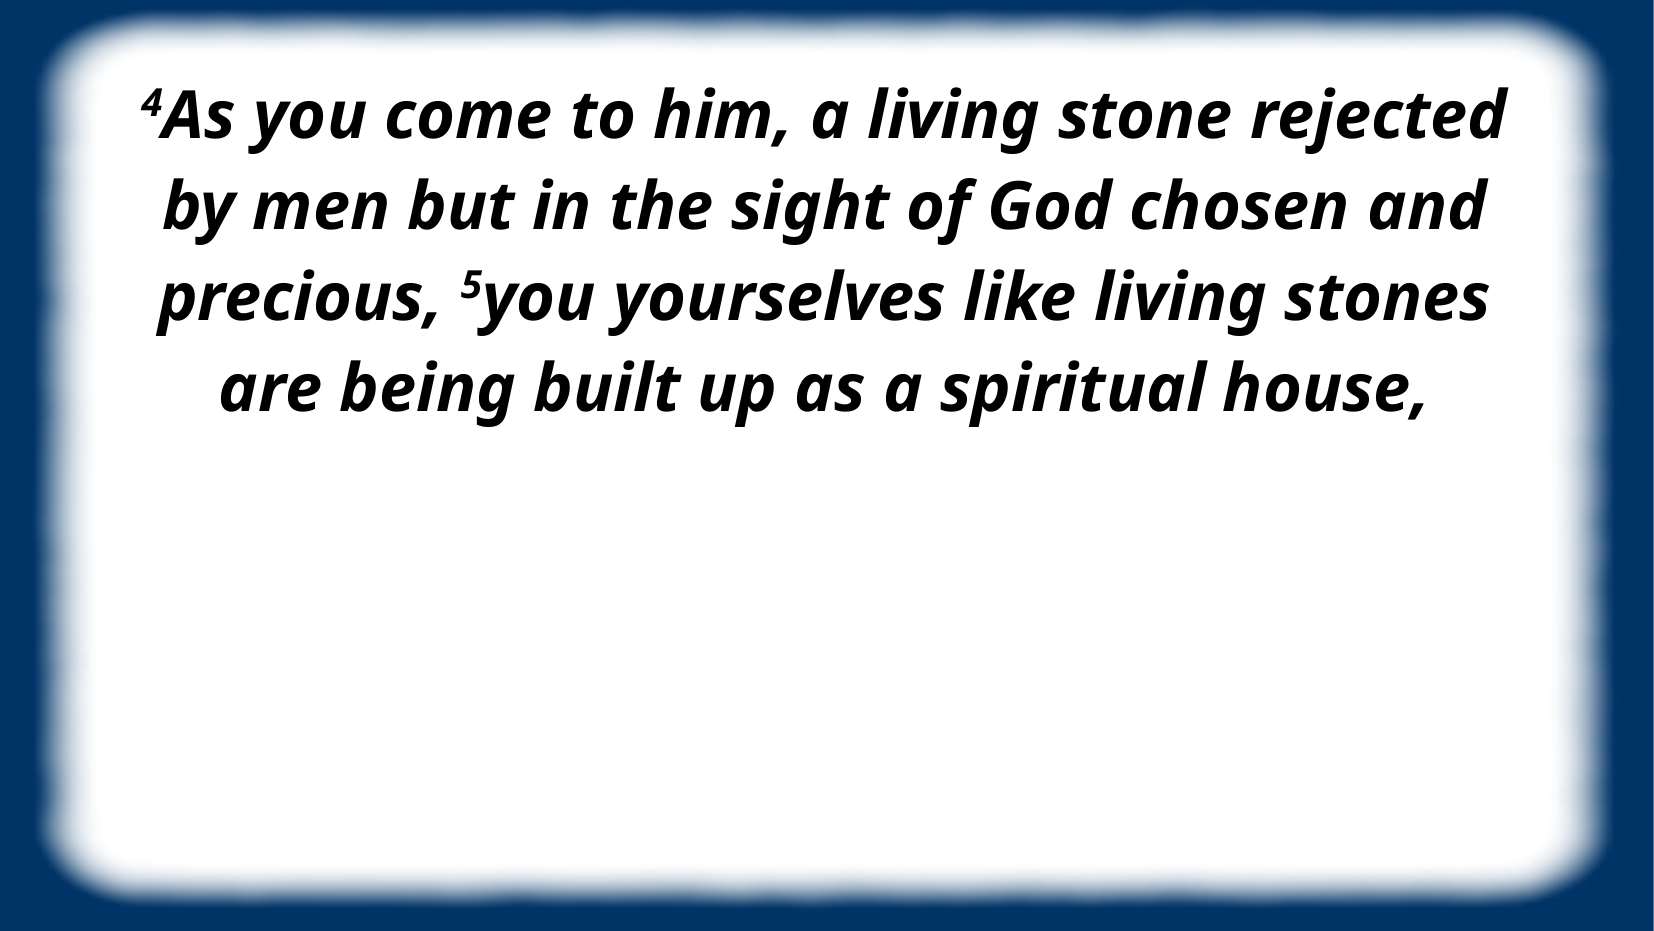

4As you come to him, a living stone rejected by men but in the sight of God chosen and precious, 5you yourselves like living stones are being built up as a spiritual house,